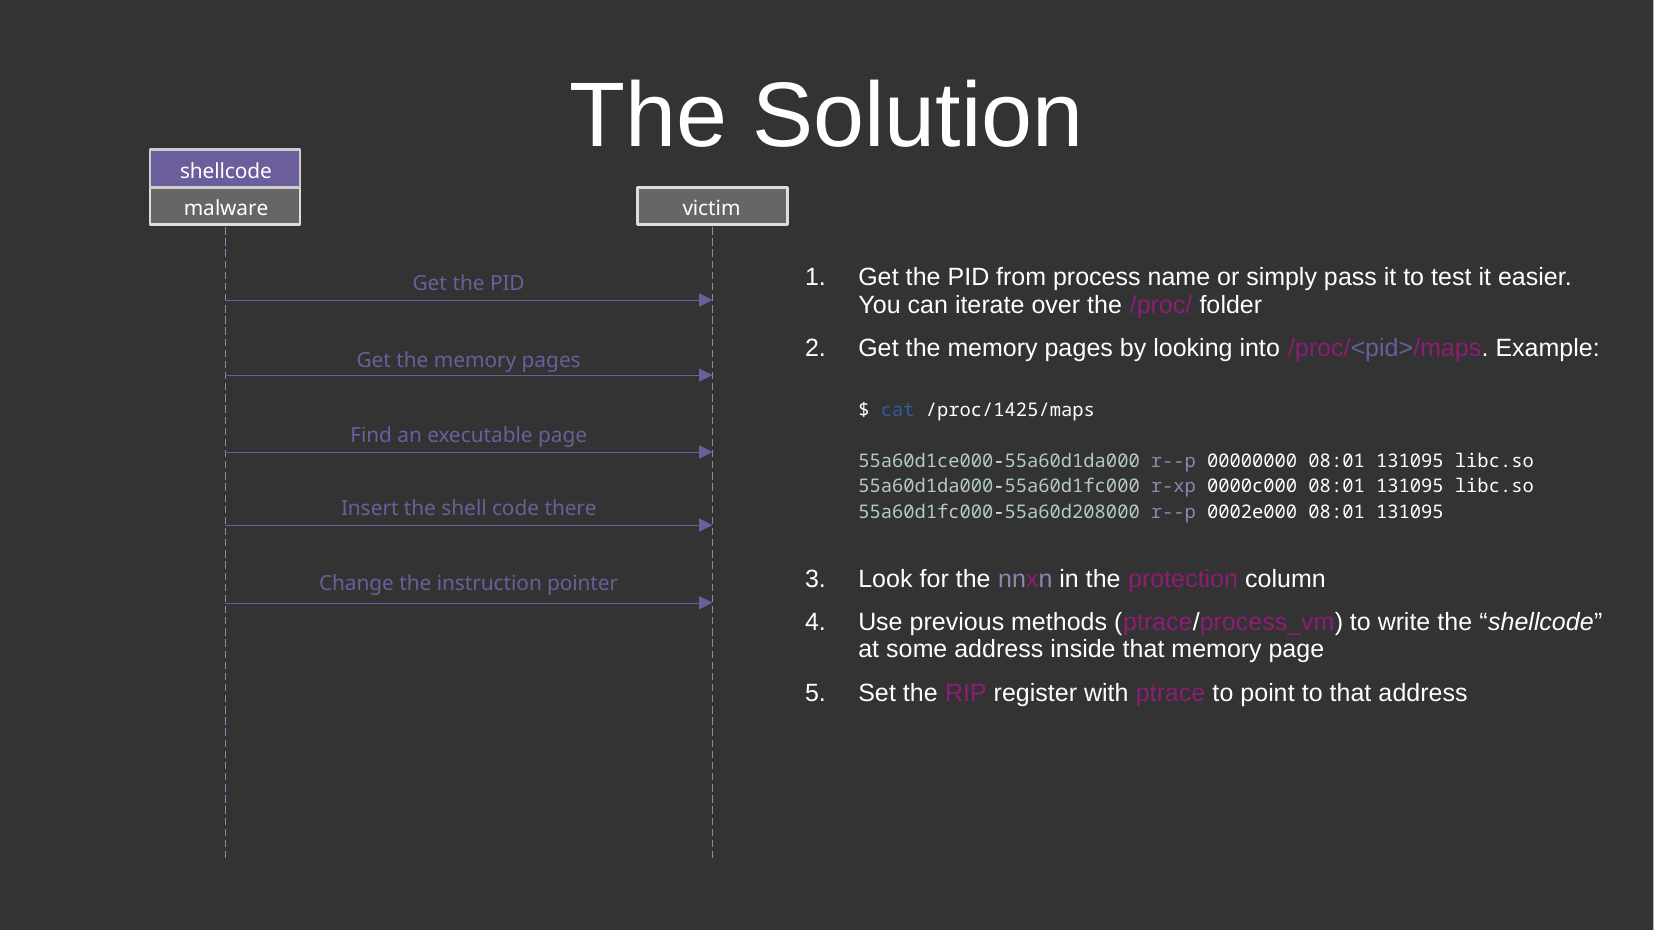

# The Solution
shellcode
malware
victim
Get the PID
Get the PID from process name or simply pass it to test it easier. You can iterate over the /proc/ folder
Get the memory pages by looking into /proc/<pid>/maps. Example:
$ cat /proc/1425/maps
55a60d1ce000-55a60d1da000 r--p 00000000 08:01 131095 libc.so
55a60d1da000-55a60d1fc000 r-xp 0000c000 08:01 131095 libc.so
55a60d1fc000-55a60d208000 r--p 0002e000 08:01 131095
Look for the nnxn in the protection column
Use previous methods (ptrace/process_vm) to write the “shellcode” at some address inside that memory page
Set the RIP register with ptrace to point to that address
Get the memory pages
Find an executable page
Insert the shell code there
Change the instruction pointer